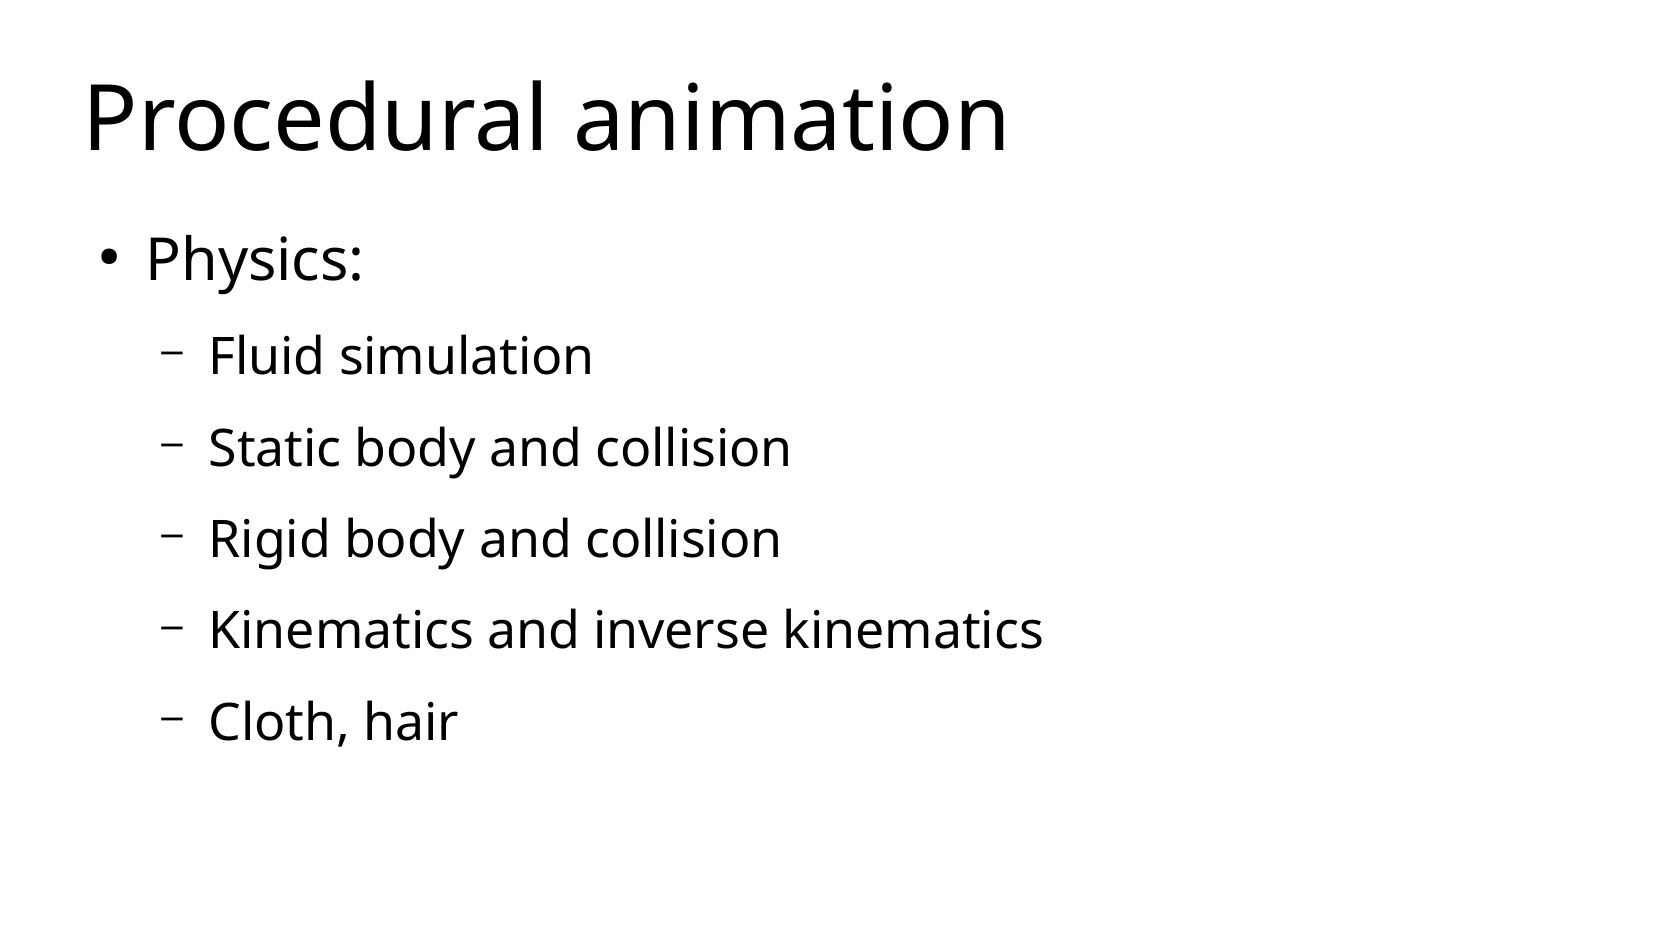

# Procedural animation
Physics:
Fluid simulation
Static body and collision
Rigid body and collision
Kinematics and inverse kinematics
Cloth, hair